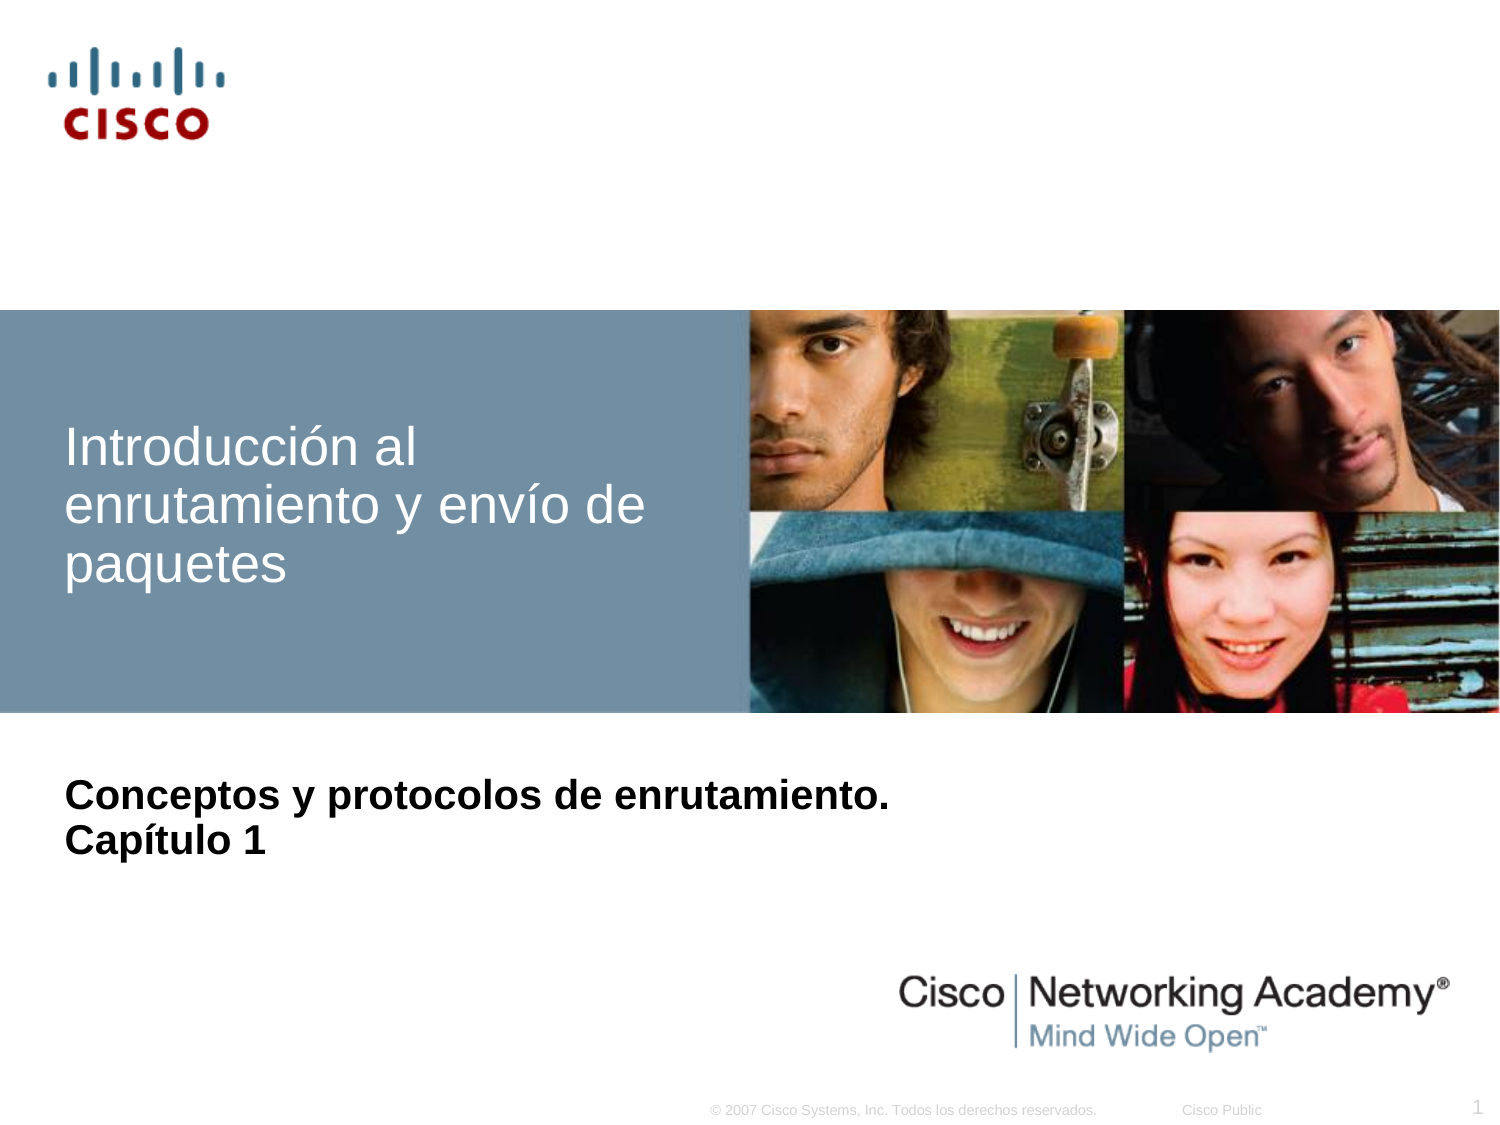

# Introducción al enrutamiento y envío de paquetes
Conceptos y protocolos de enrutamiento. Capítulo 1